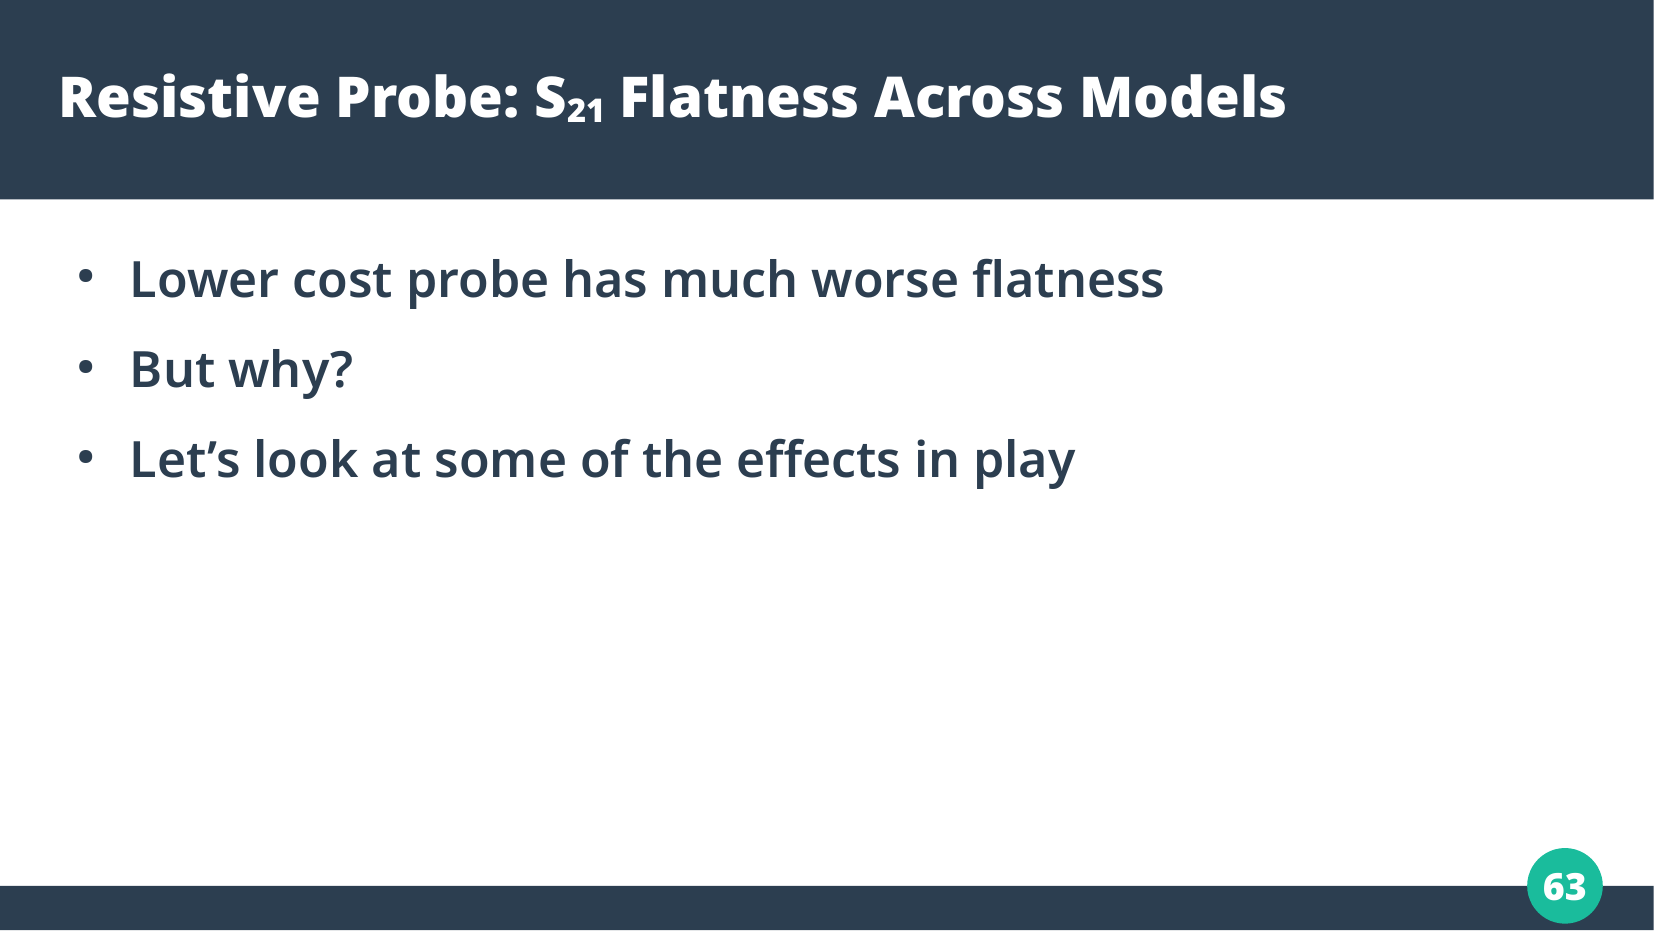

# Resistive Probe: S21 Flatness Across Models
Lower cost probe has much worse flatness
But why?
Let’s look at some of the effects in play